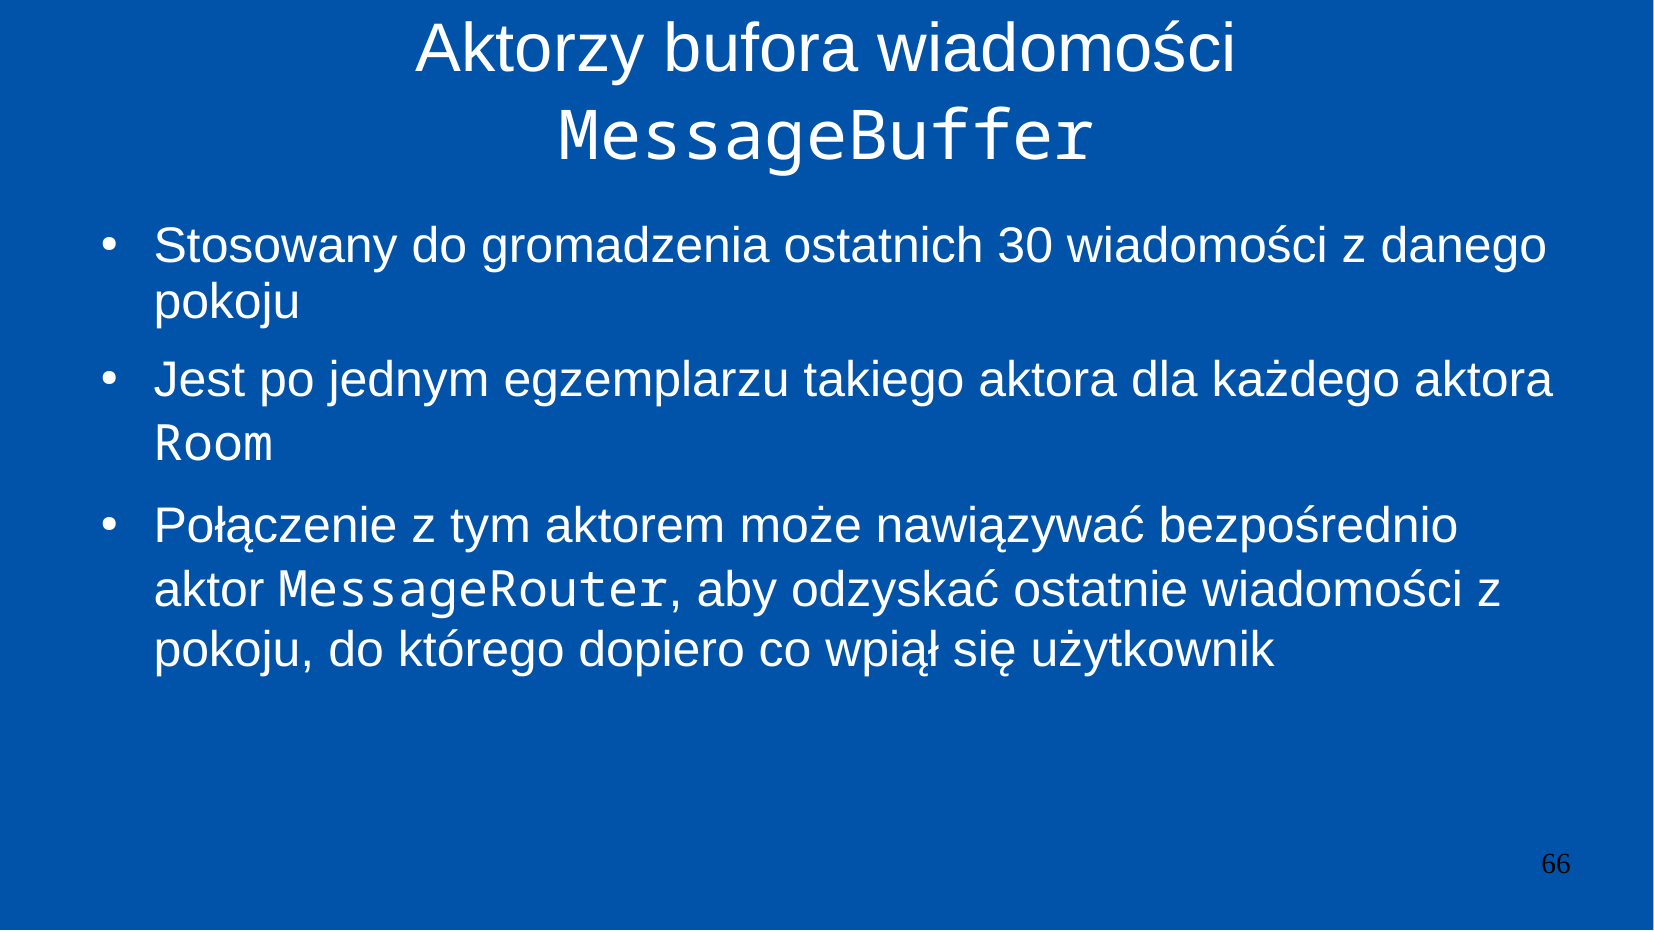

# Aktorzy bufora wiadomości MessageBuffer
Stosowany do gromadzenia ostatnich 30 wiadomości z danego pokoju
Jest po jednym egzemplarzu takiego aktora dla każdego aktora Room
Połączenie z tym aktorem może nawiązywać bezpośrednio aktor MessageRouter, aby odzyskać ostatnie wiadomości z pokoju, do którego dopiero co wpiął się użytkownik
66